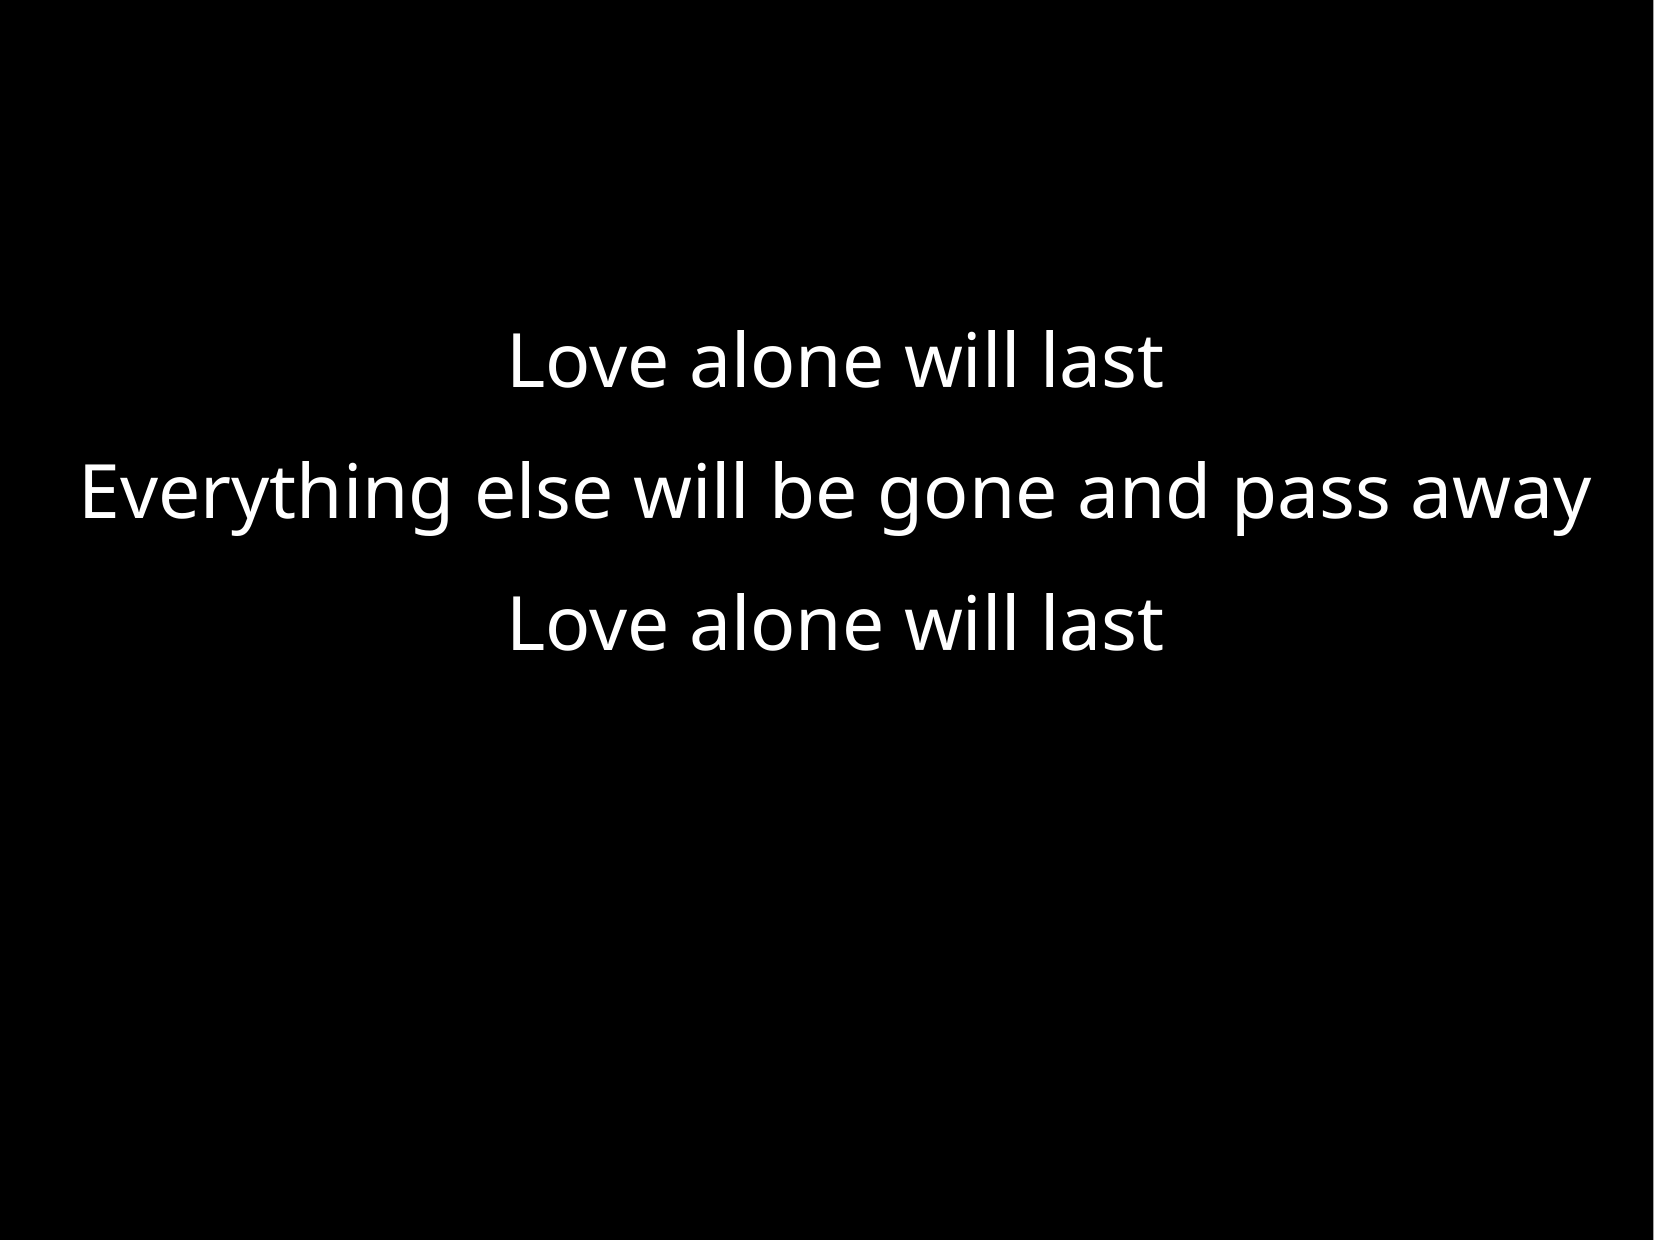

#
Love alone will last
Everything else will be gone and pass away
Love alone will last